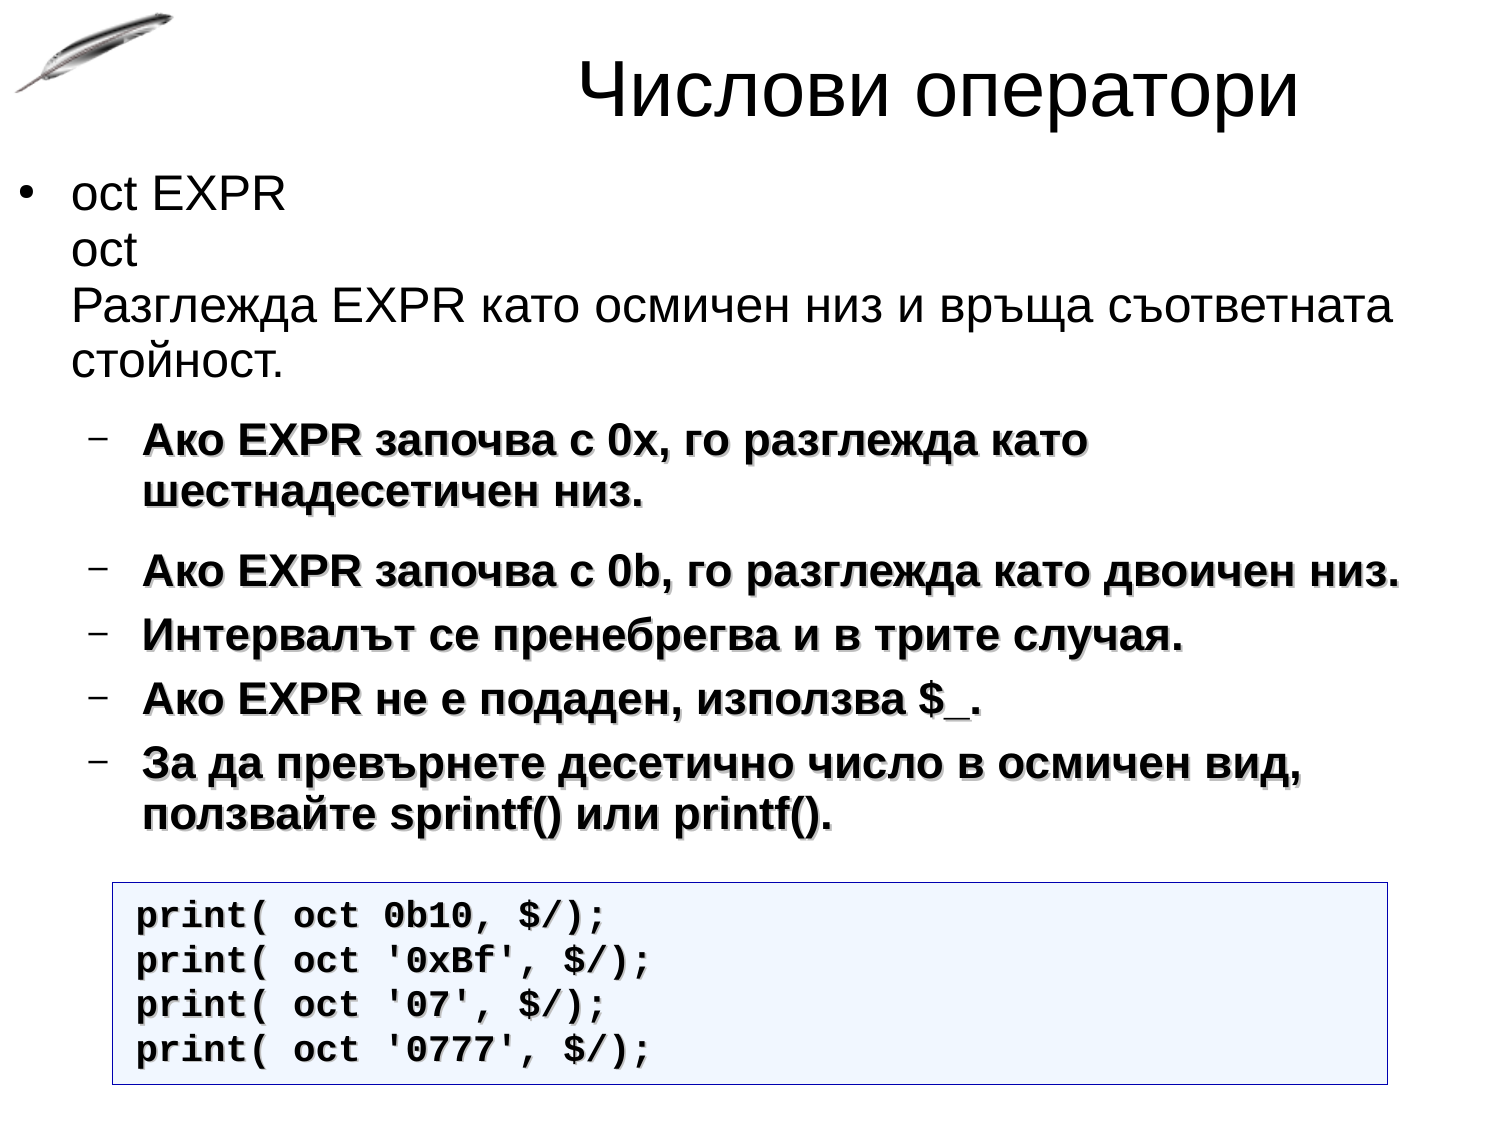

# Числови оператори
oct EXPR
oct
Разглежда EXPR като осмичен низ и връща съответната стойност.
Ако EXPR започва с 0x, го разглежда като
шестнадесетичен низ.
Ако EXPR започва с 0b, го разглежда като двоичен низ.
Интервалът се пренебрегва и в трите случая.
Ако EXPR не е подаден, използва $_.
За да превърнете десетично число в осмичен вид, ползвайте sprintf() или printf().
print( oct 0b10, $/);
print( oct '0xBf', $/);
print( oct '07', $/);
print( oct '0777', $/);